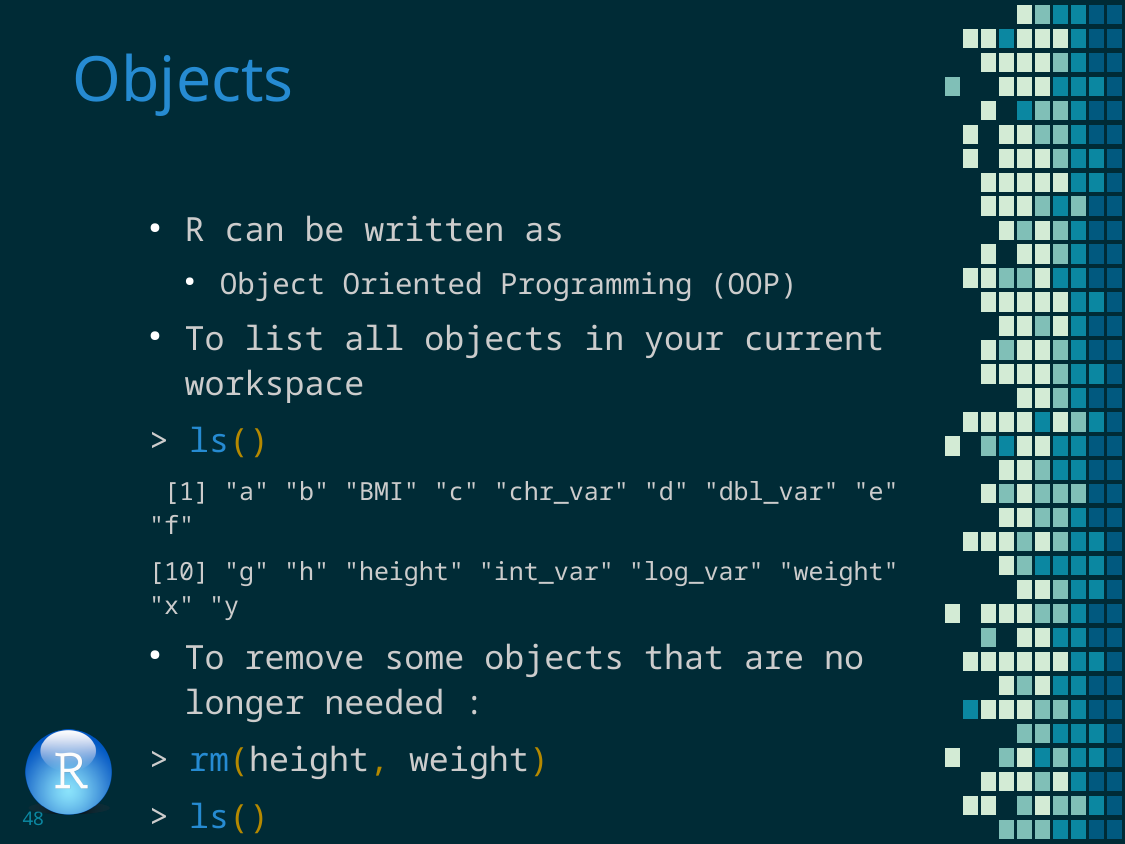

Objects
R can be written as
Object Oriented Programming (OOP)
To list all objects in your current workspace
> ls()
 [1] "a" "b" "BMI" "c" "chr_var" "d" "dbl_var" "e" "f"
[10] "g" "h" "height" "int_var" "log_var" "weight" "x" "y
To remove some objects that are no longer needed :
> rm(height, weight)
> ls()
 [1] "a" "b" "BMI" "c" "chr_var" "d" "dbl_var" "e" "f"
[10] "g" "h" "int_var" "log_var" "x" "y"